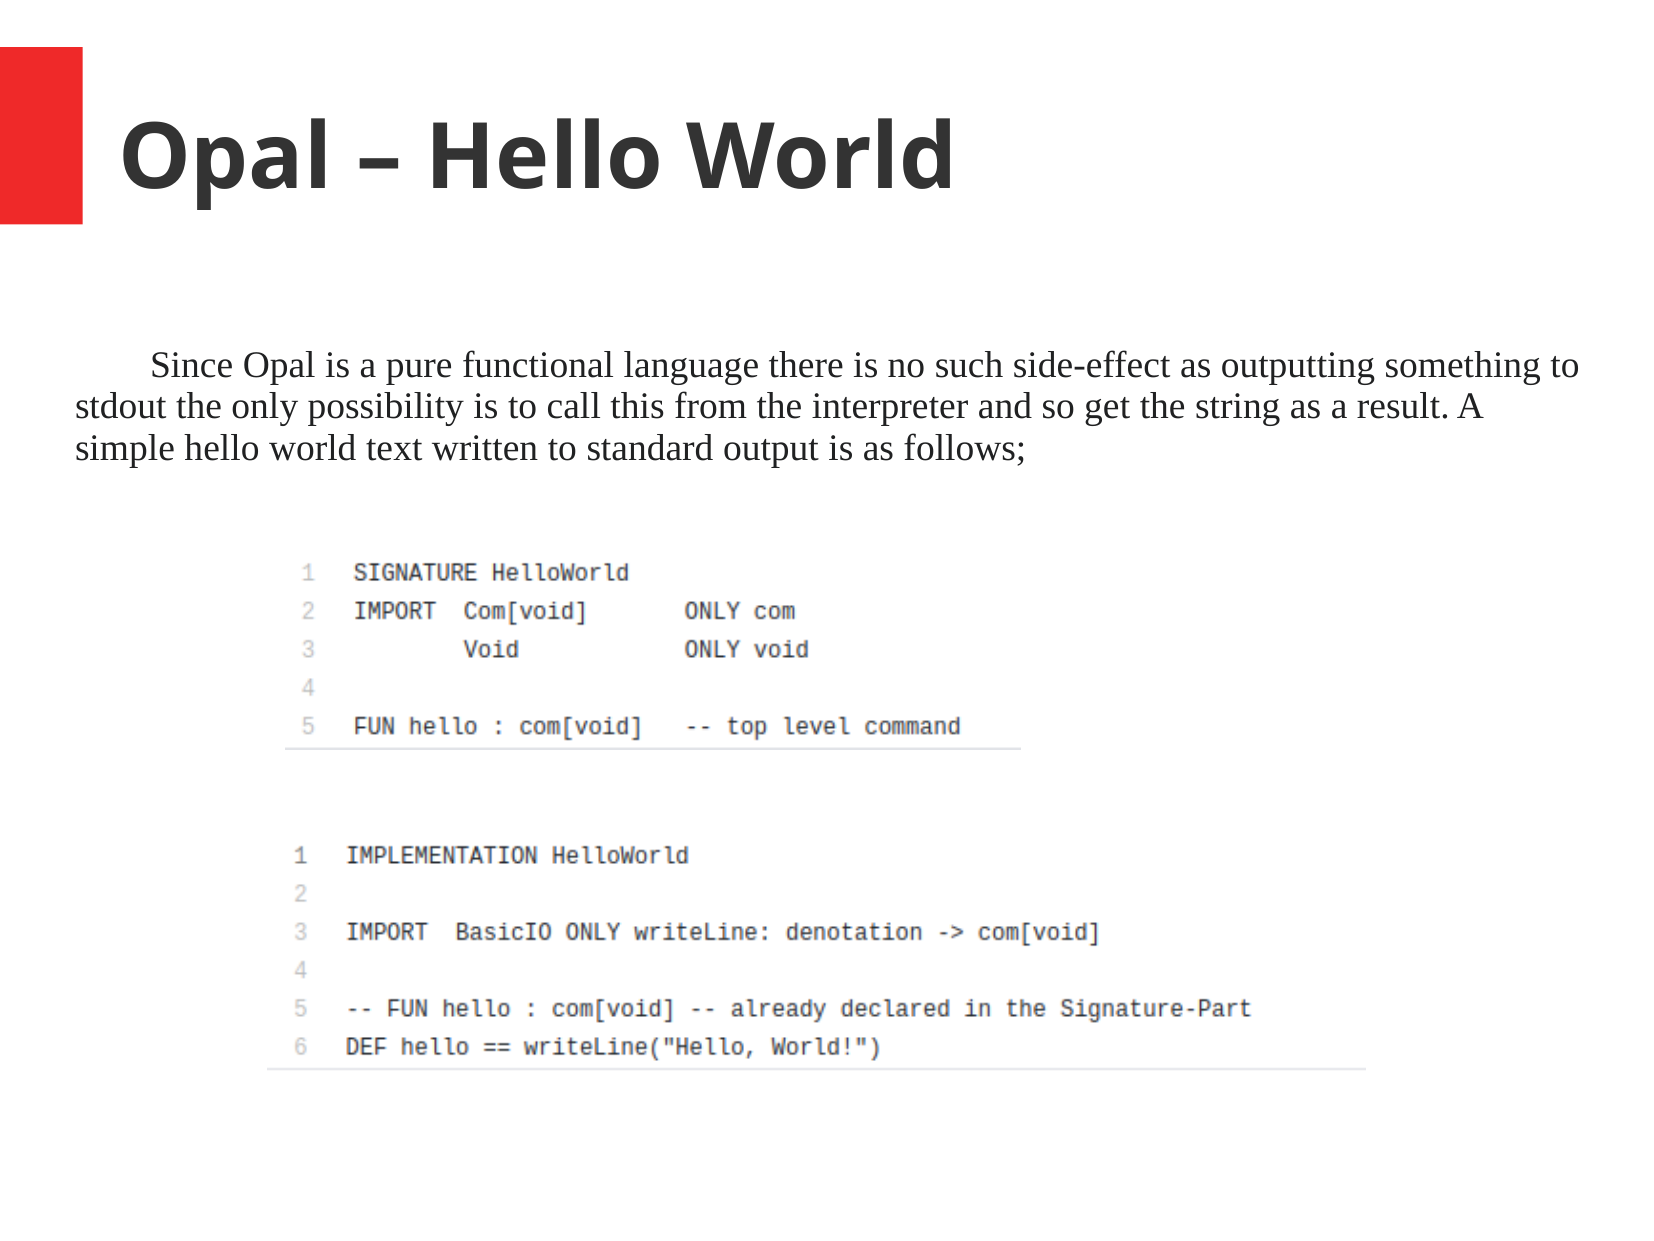

# Opal – Hello World
 	Since Opal is a pure functional language there is no such side-effect as outputting something to stdout the only possibility is to call this from the interpreter and so get the string as a result. A simple hello world text written to standard output is as follows;